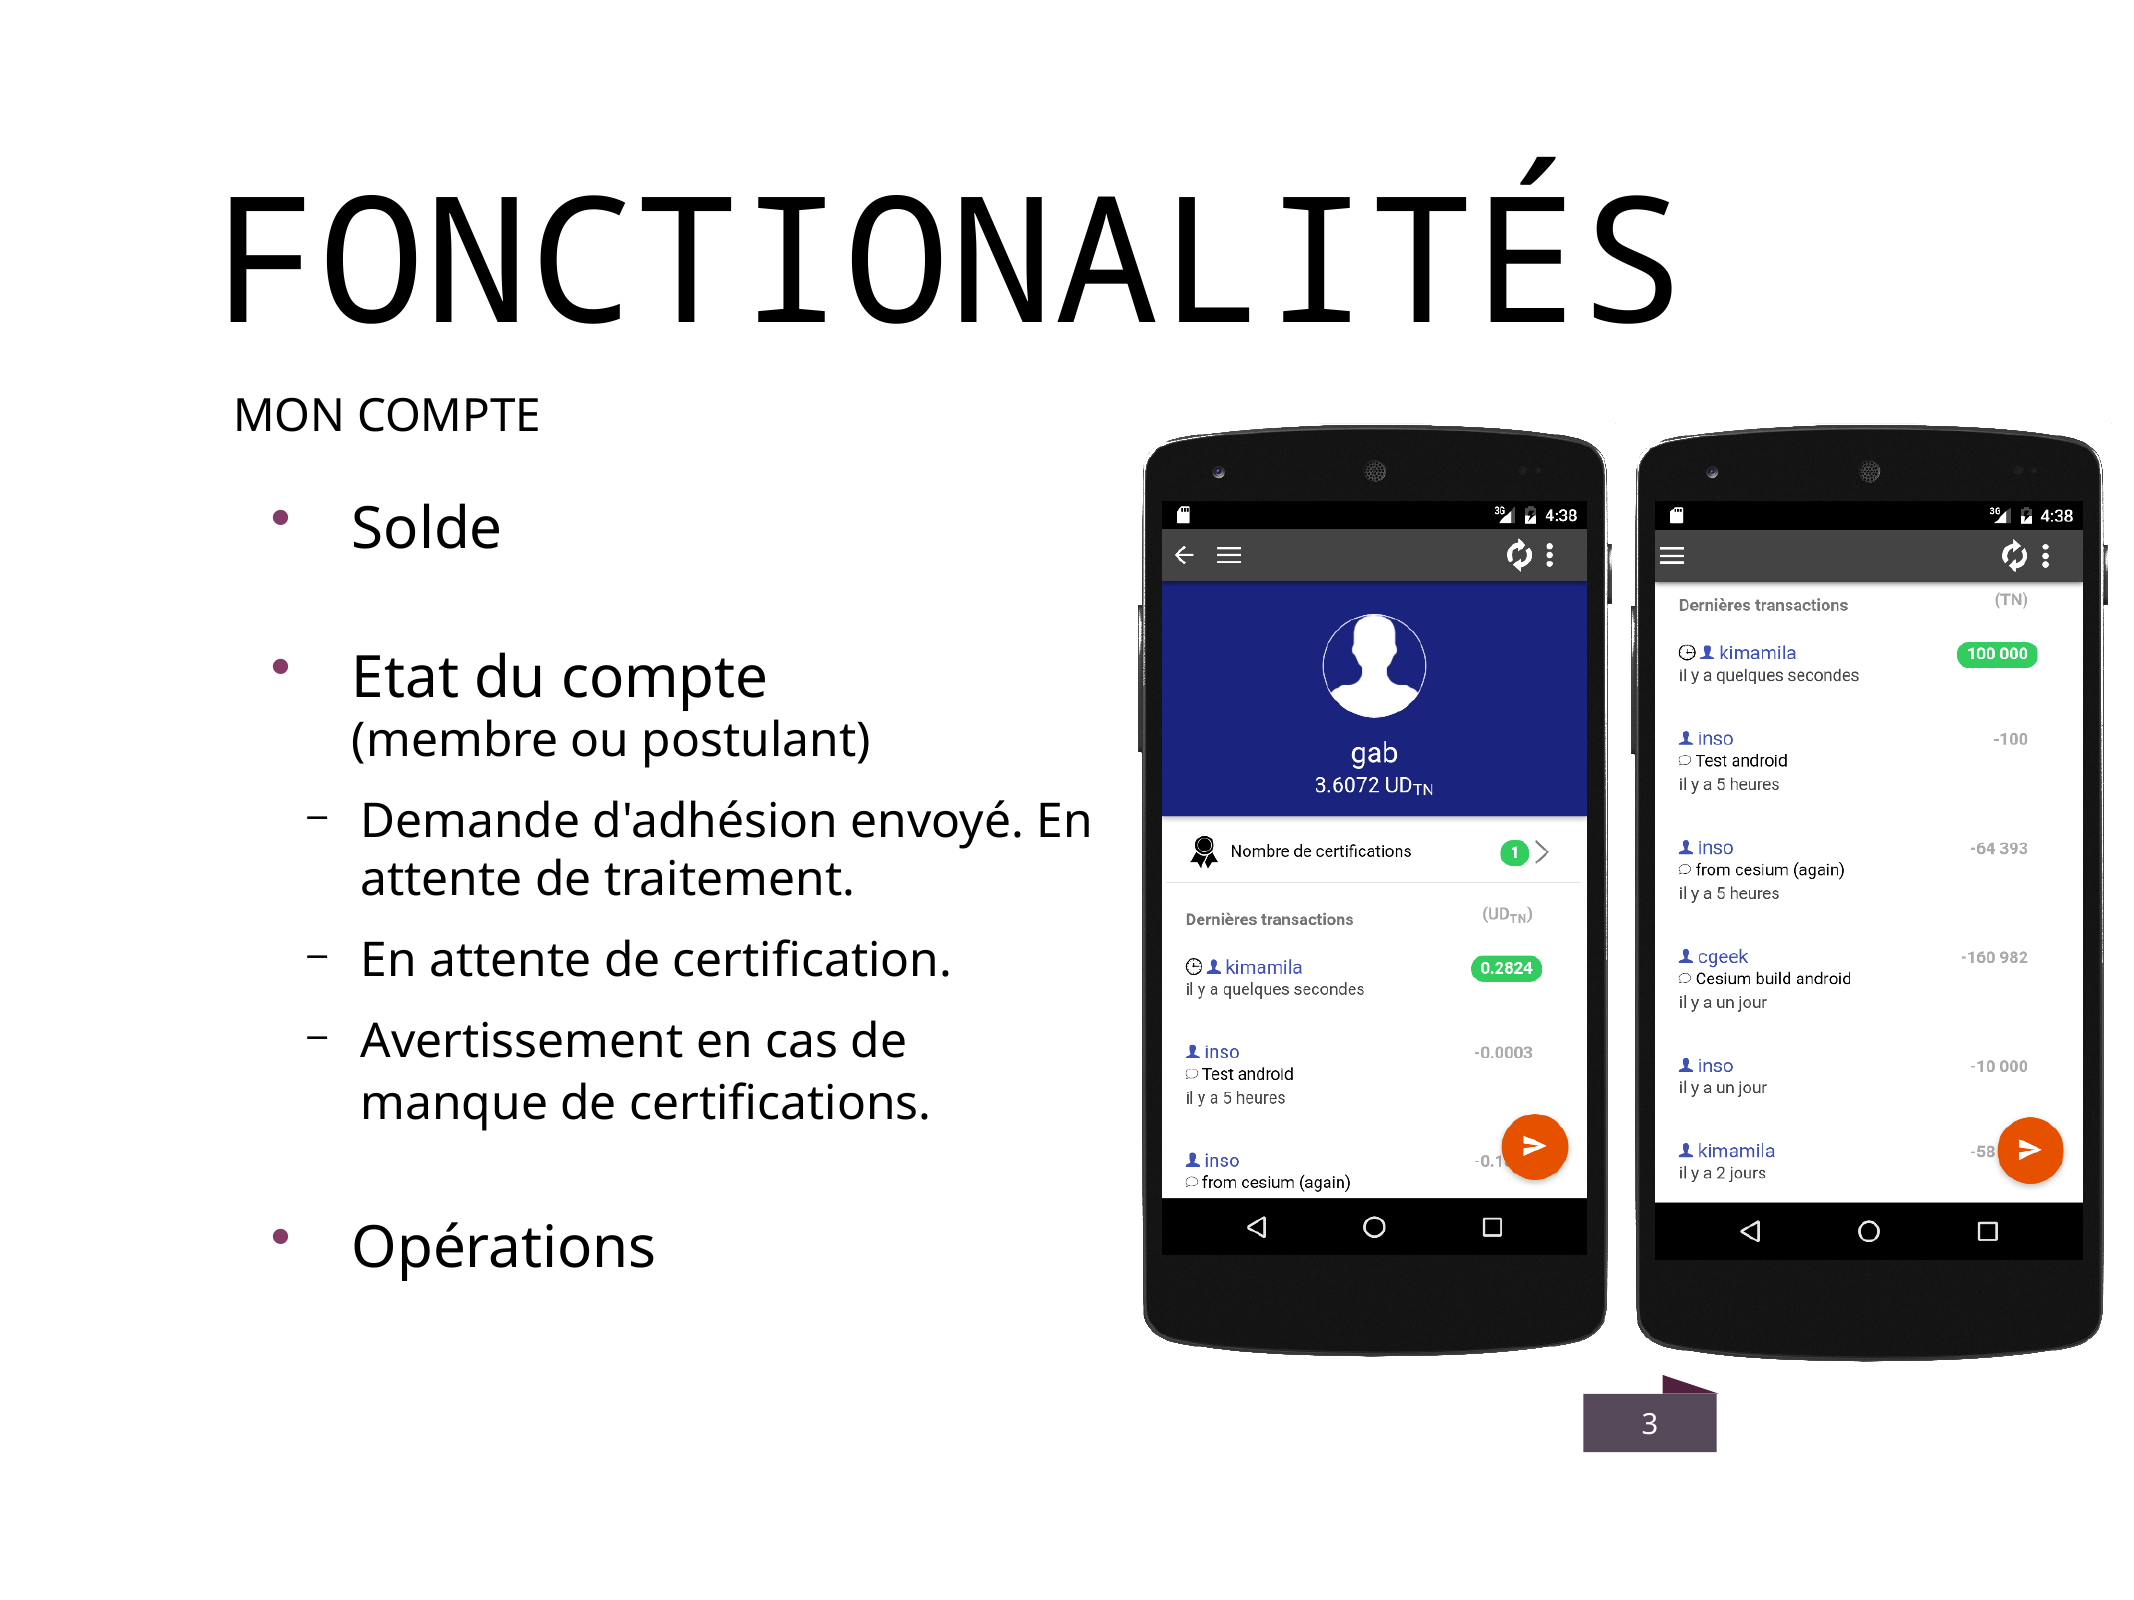

Fonctionalités
MON COMPTE
Solde
Etat du compte
(membre ou postulant)
Demande d'adhésion envoyé. En attente de traitement.
En attente de certification.
Avertissement en cas de manque de certifications.
Opérations
# 3